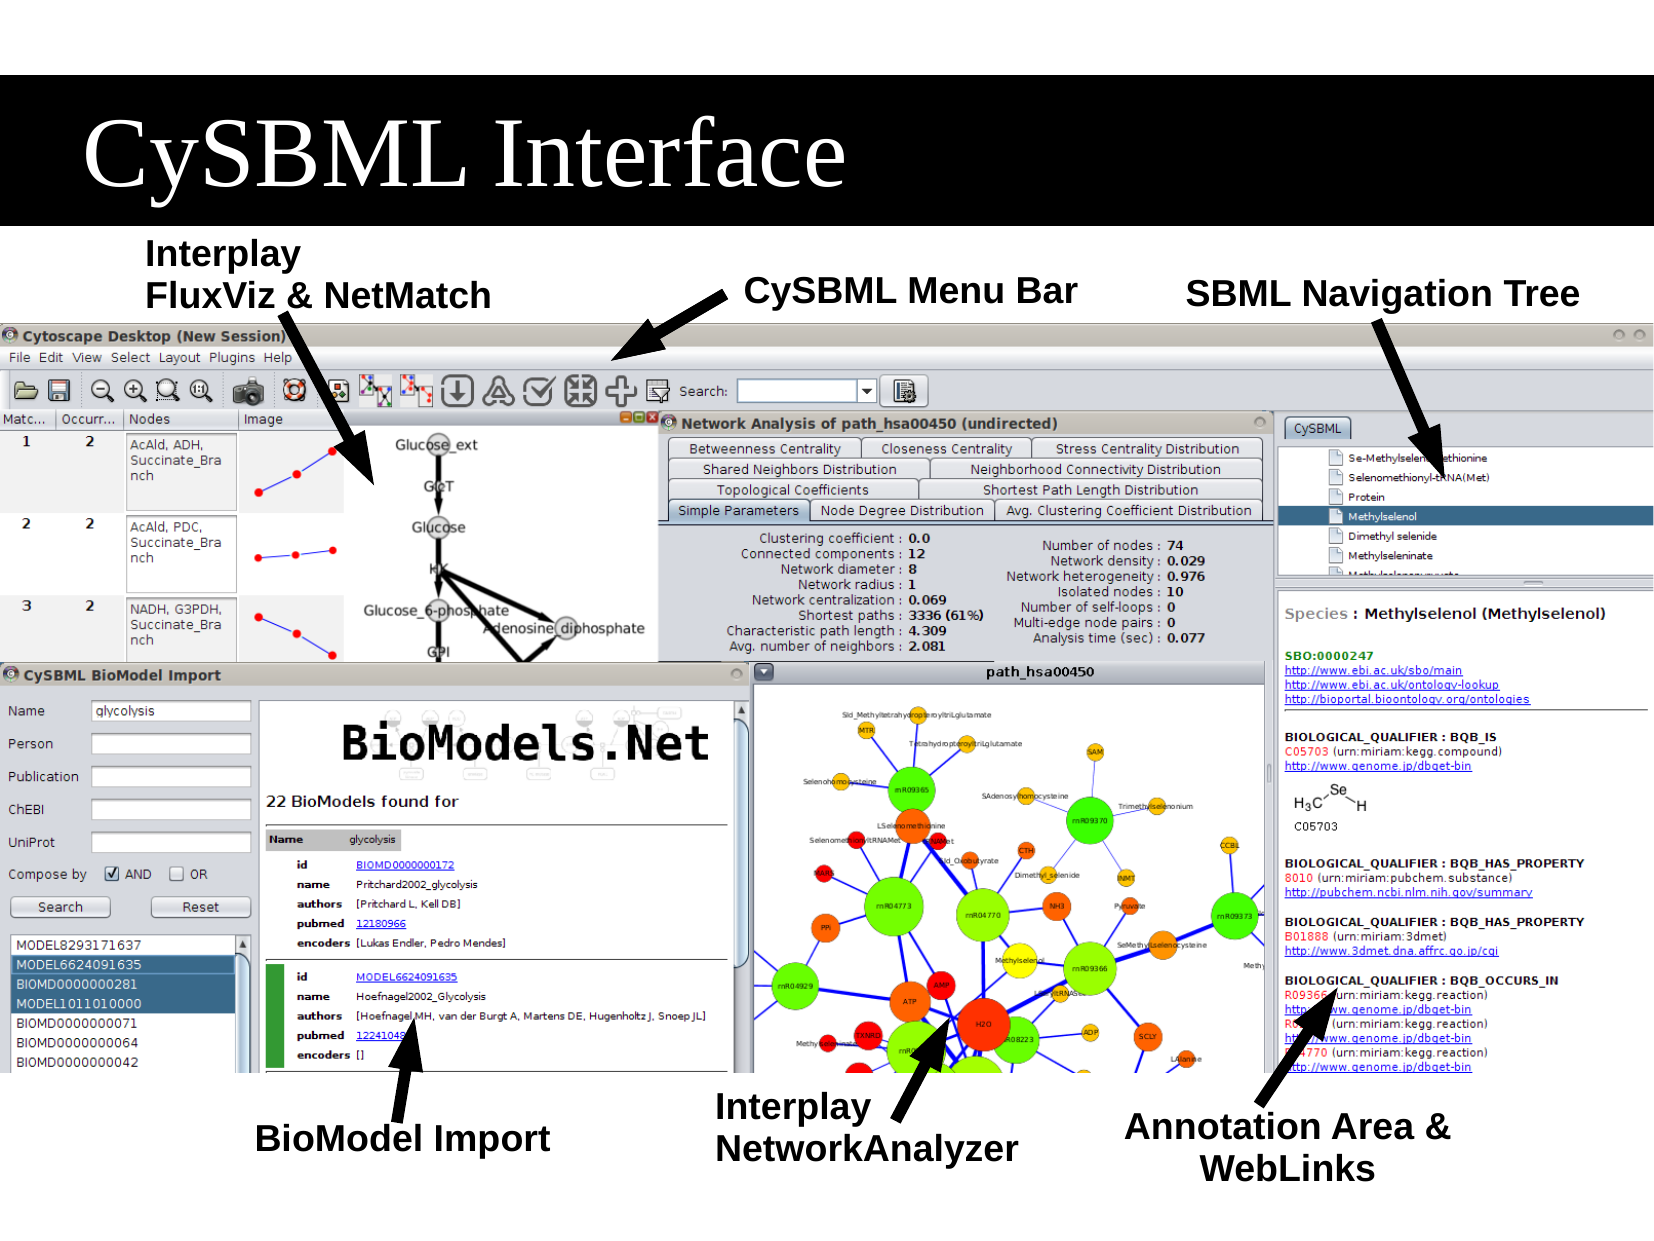

# CySBML Interface
Interplay
FluxViz & NetMatch
CySBML Menu Bar
SBML Navigation Tree
Interplay
NetworkAnalyzer
Annotation Area &
WebLinks
BioModel Import